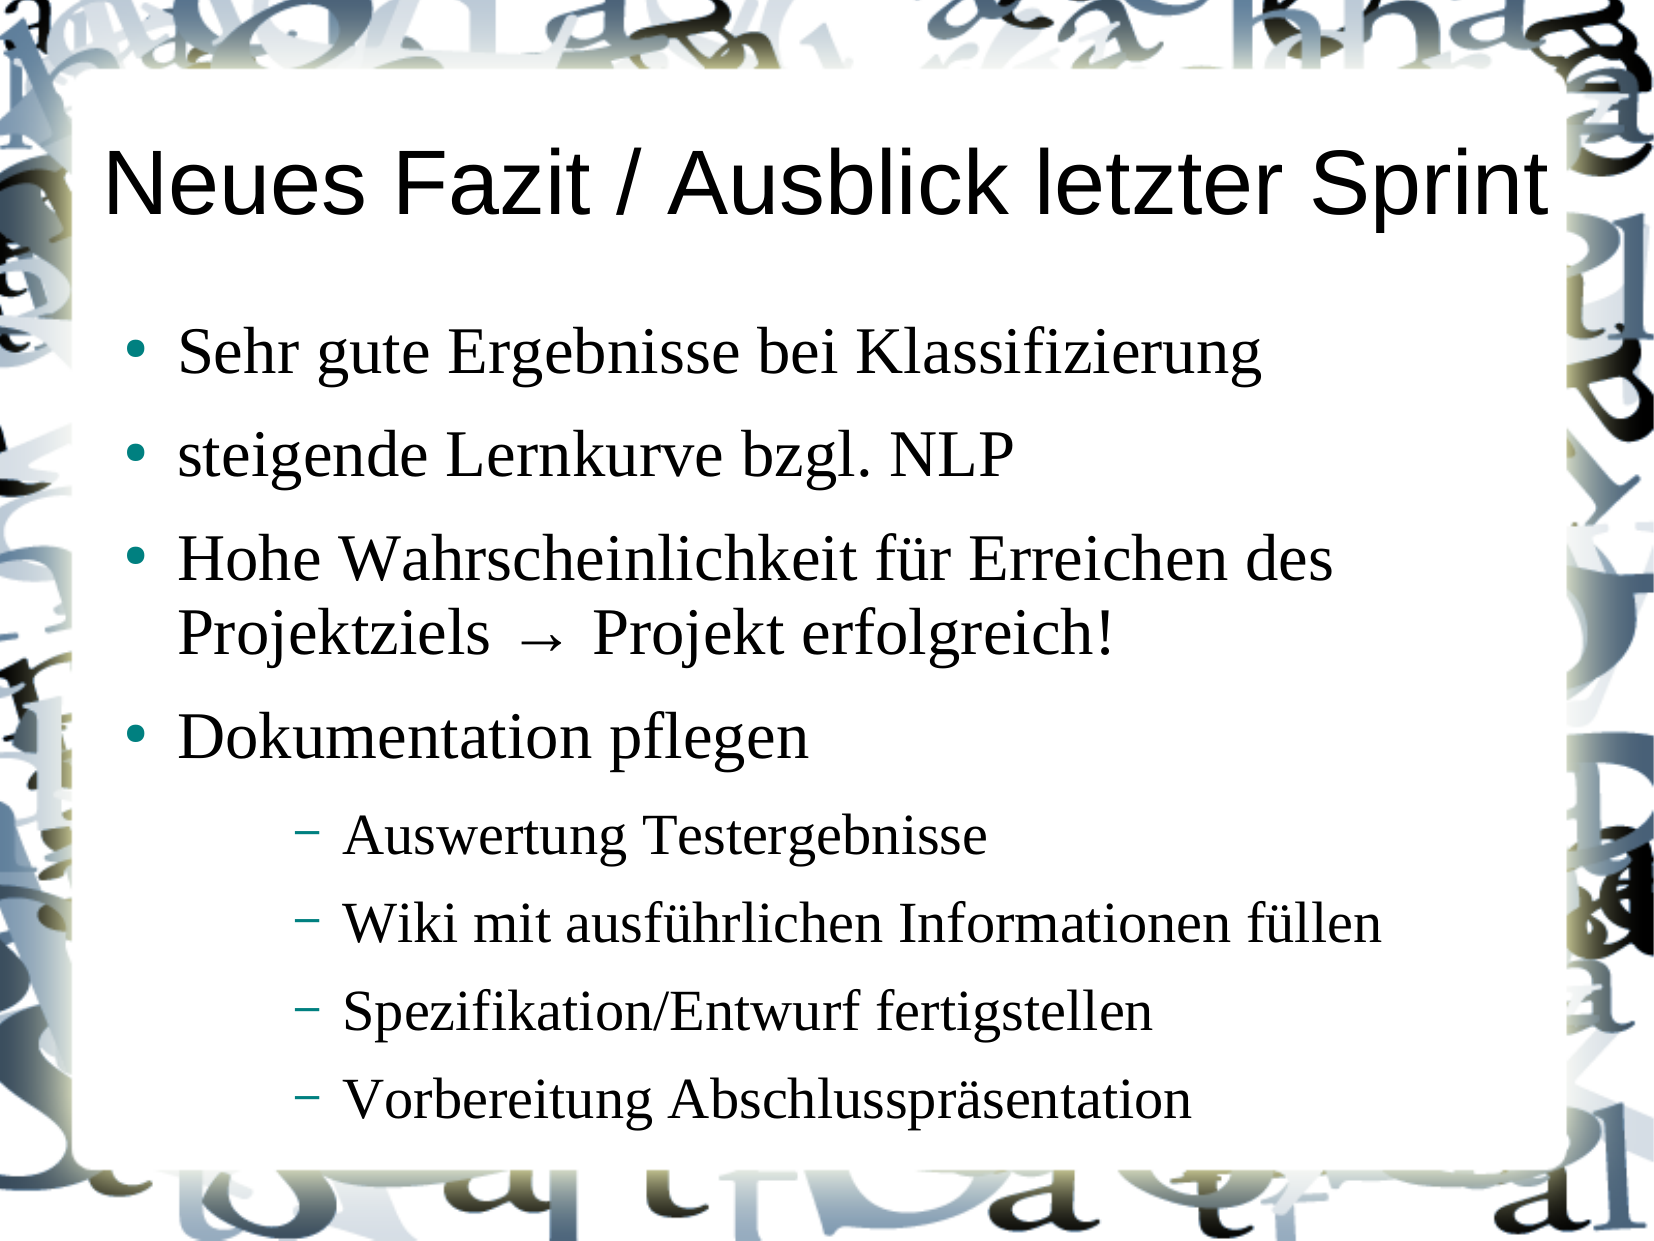

# Neues Fazit / Ausblick letzter Sprint
Sehr gute Ergebnisse bei Klassifizierung
steigende Lernkurve bzgl. NLP
Hohe Wahrscheinlichkeit für Erreichen des Projektziels → Projekt erfolgreich!
Dokumentation pflegen
Auswertung Testergebnisse
Wiki mit ausführlichen Informationen füllen
Spezifikation/Entwurf fertigstellen
Vorbereitung Abschlusspräsentation